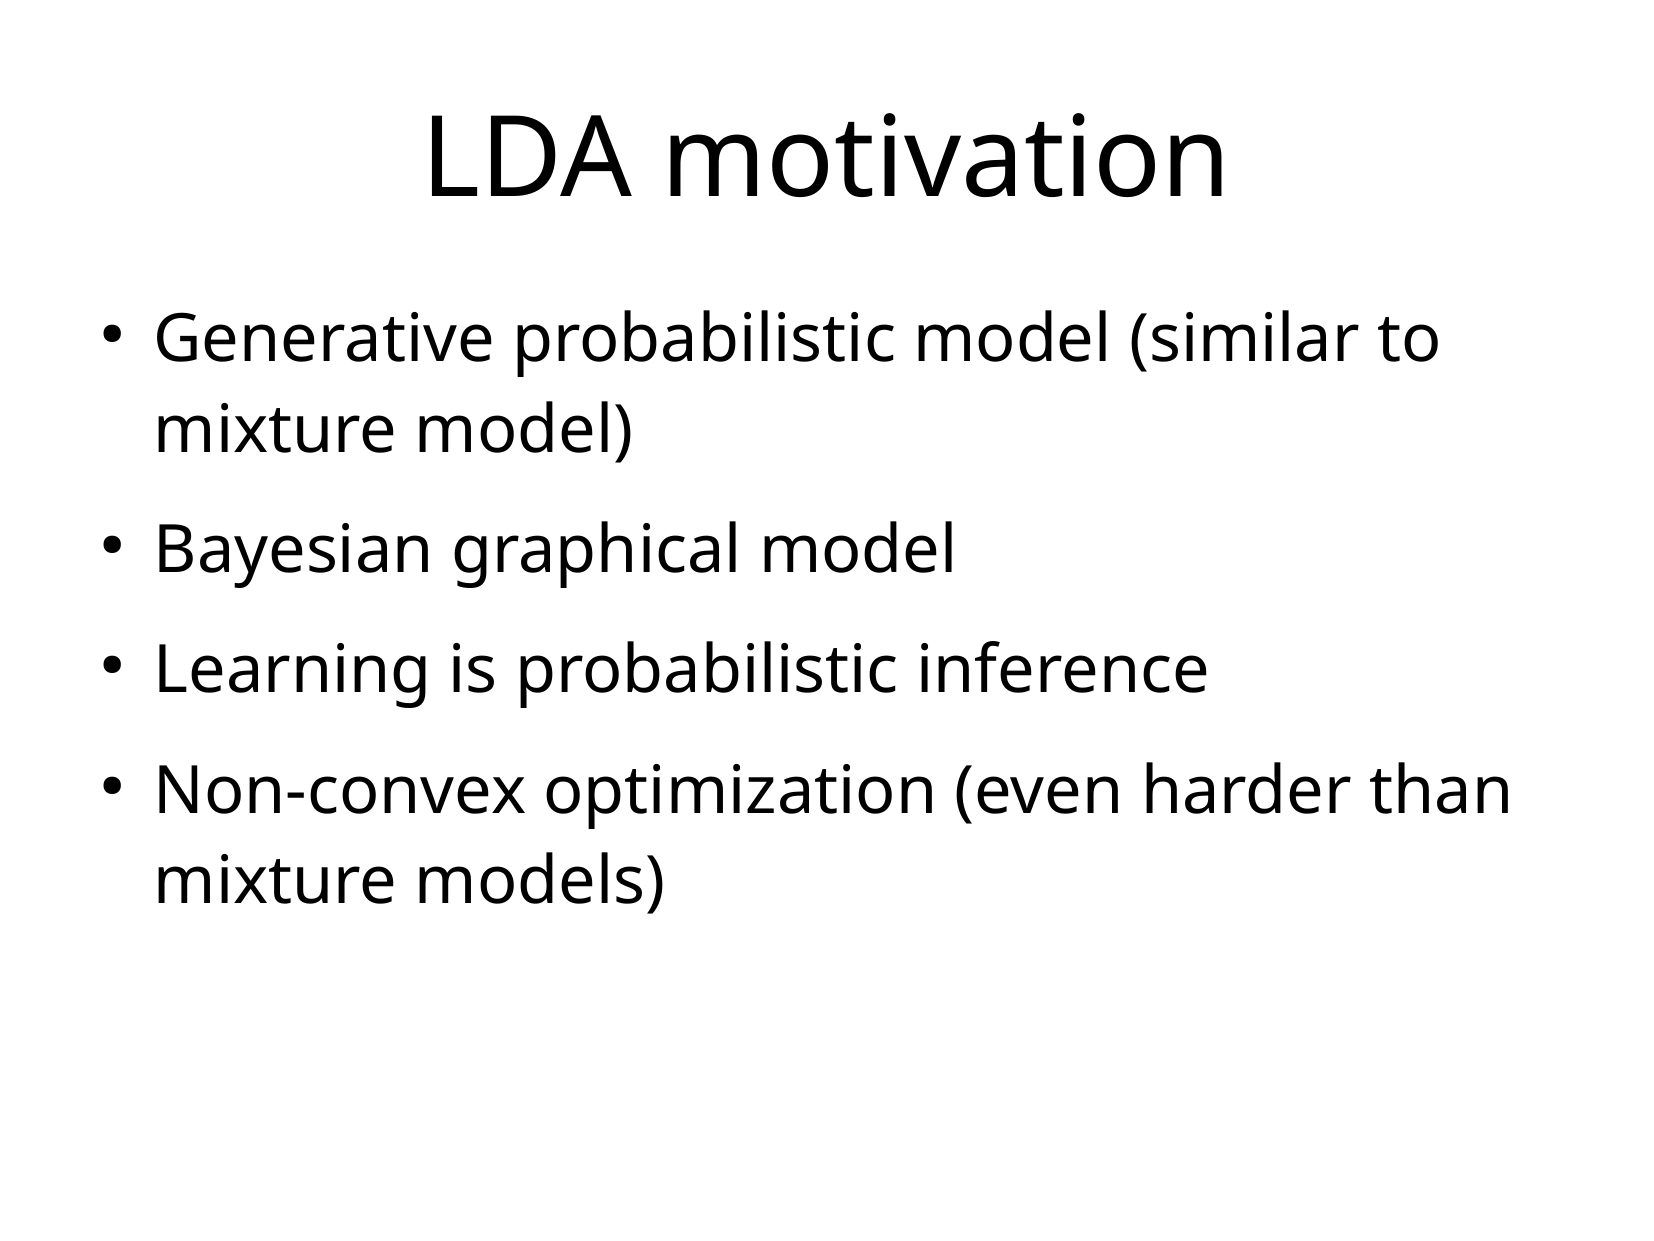

# LDA motivation
Generative probabilistic model (similar to mixture model)
Bayesian graphical model
Learning is probabilistic inference
Non-convex optimization (even harder than mixture models)